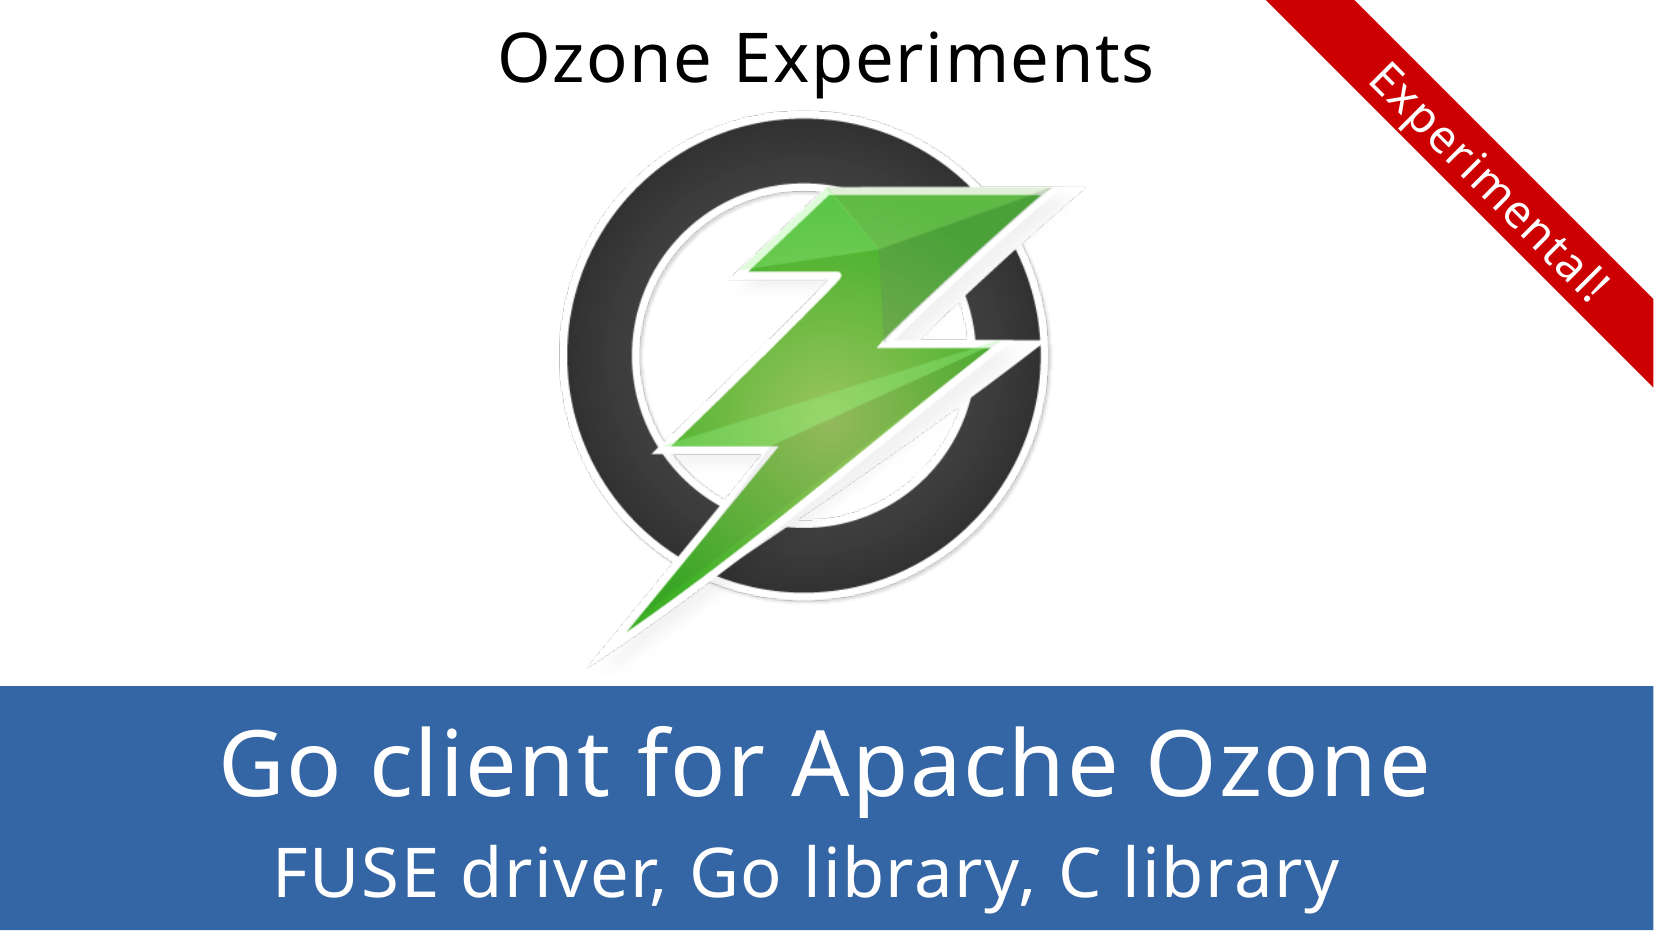

# Ozone Experiments
Experimental!
Go client for Apache Ozone
FUSE driver, Go library, C library